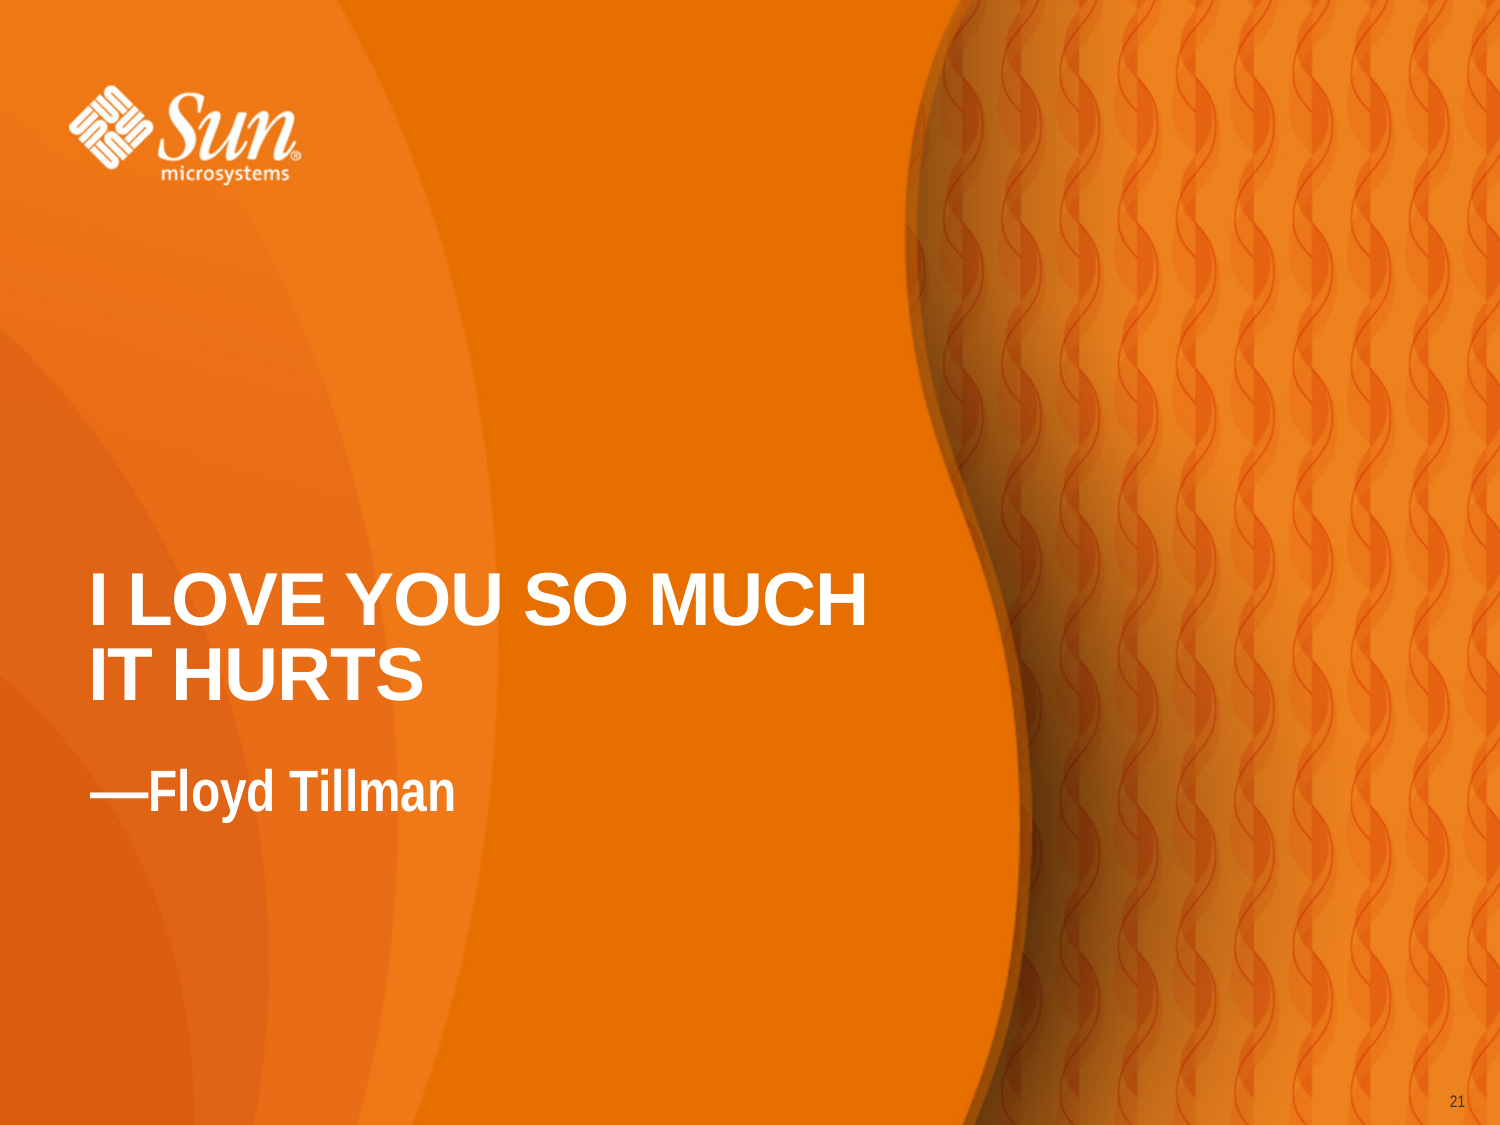

# I LOVE YOU SO MUCH IT HURTS
―Floyd Tillman